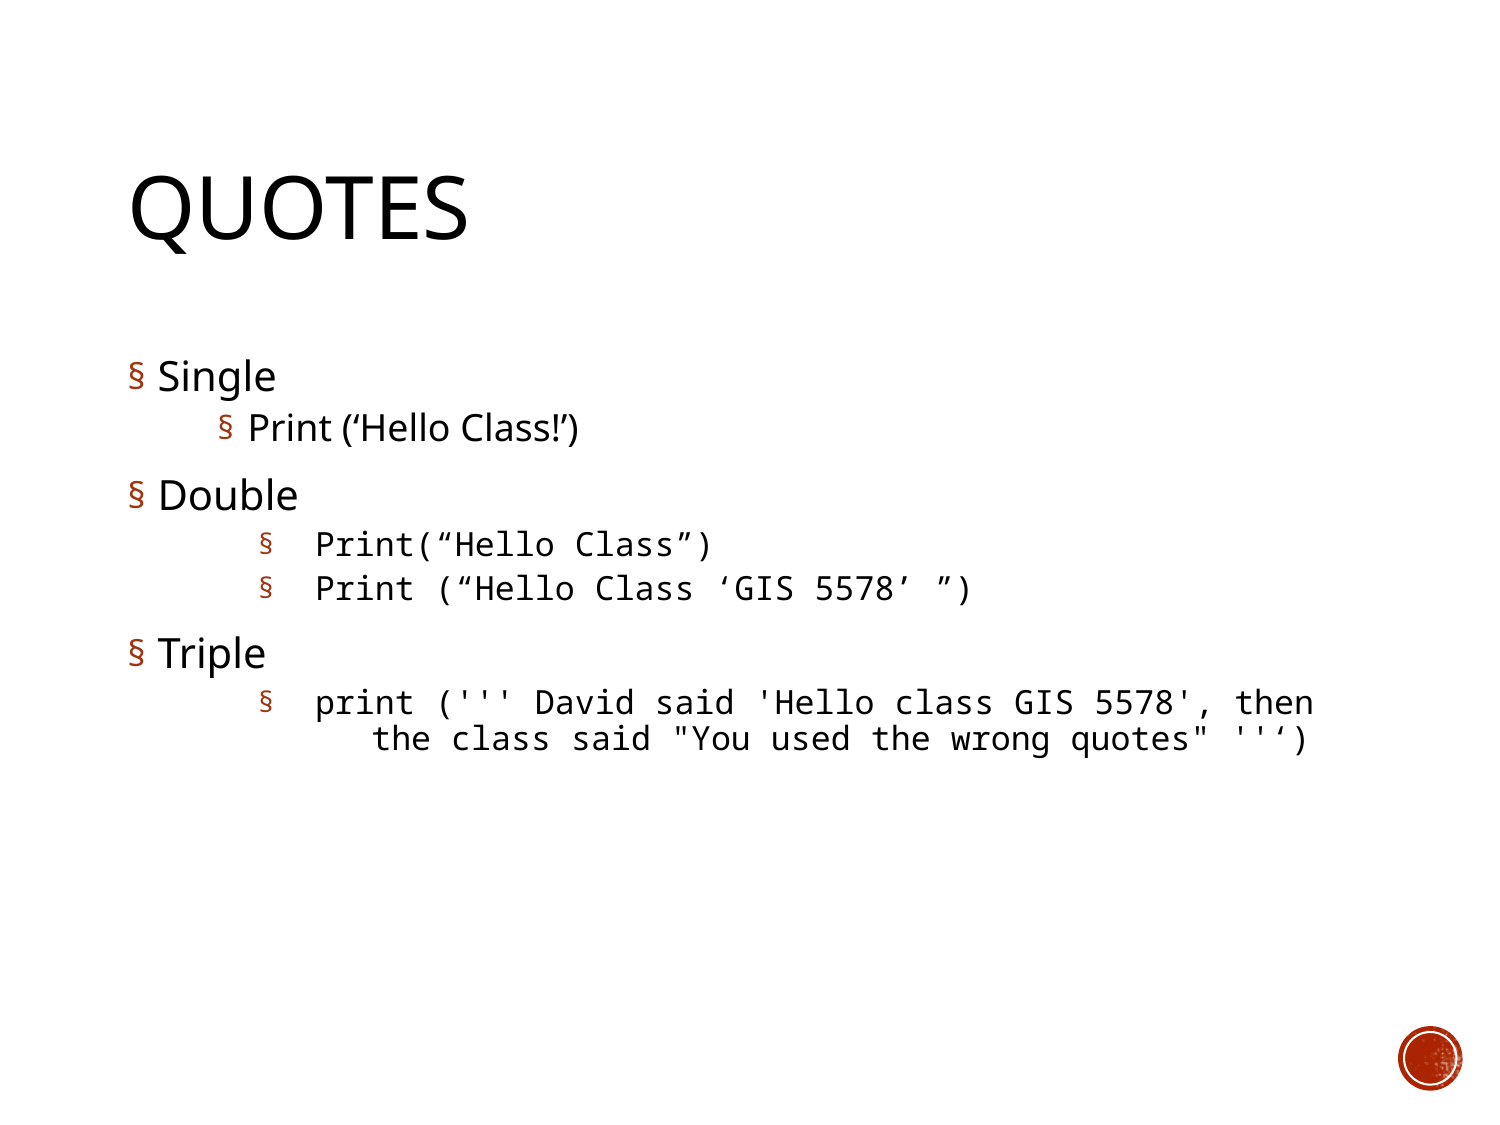

# Quotes
Single
Print (‘Hello Class!’)
Double
Print(“Hello Class”)
Print (“Hello Class ‘GIS 5578’ ”)
Triple
print (''' David said 'Hello class GIS 5578', then the class said "You used the wrong quotes" ''‘)